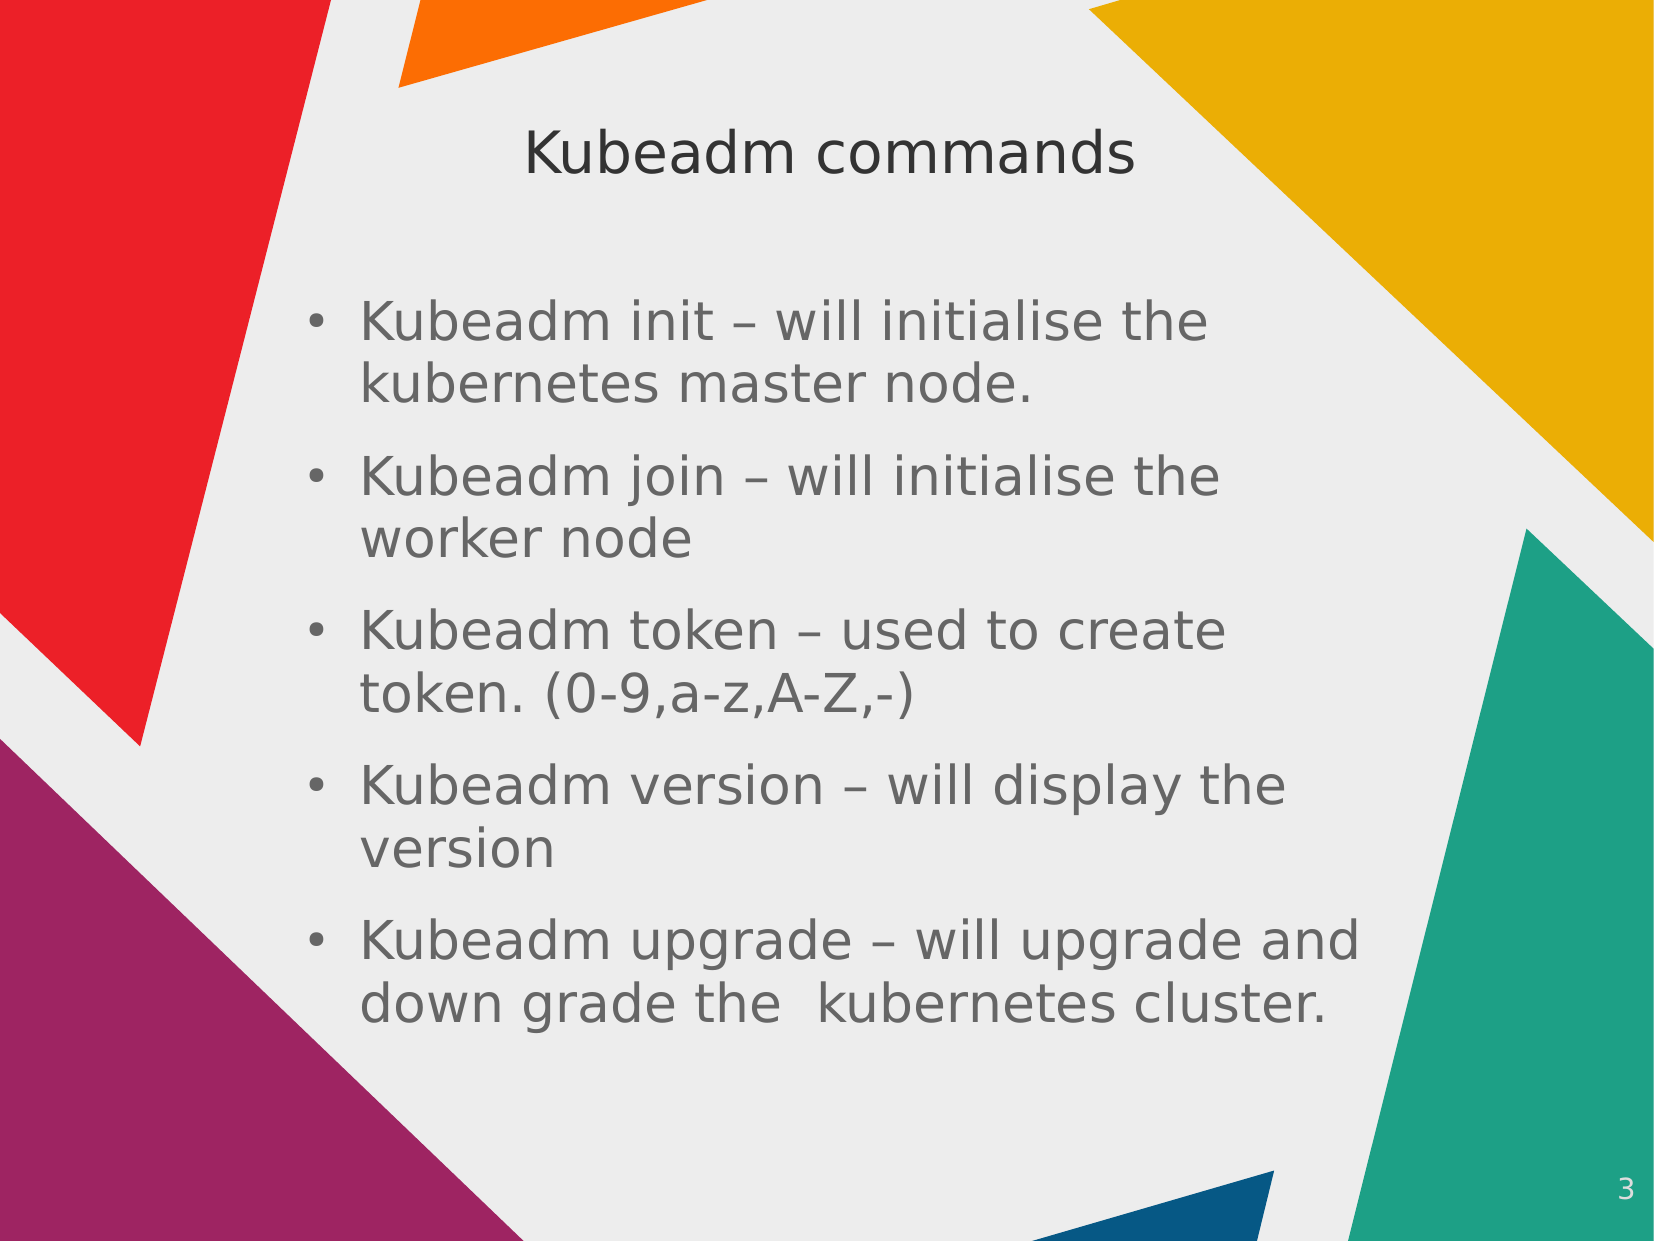

# Kubeadm commands
Kubeadm init – will initialise the kubernetes master node.
Kubeadm join – will initialise the worker node
Kubeadm token – used to create token. (0-9,a-z,A-Z,-)
Kubeadm version – will display the version
Kubeadm upgrade – will upgrade and down grade the kubernetes cluster.
3